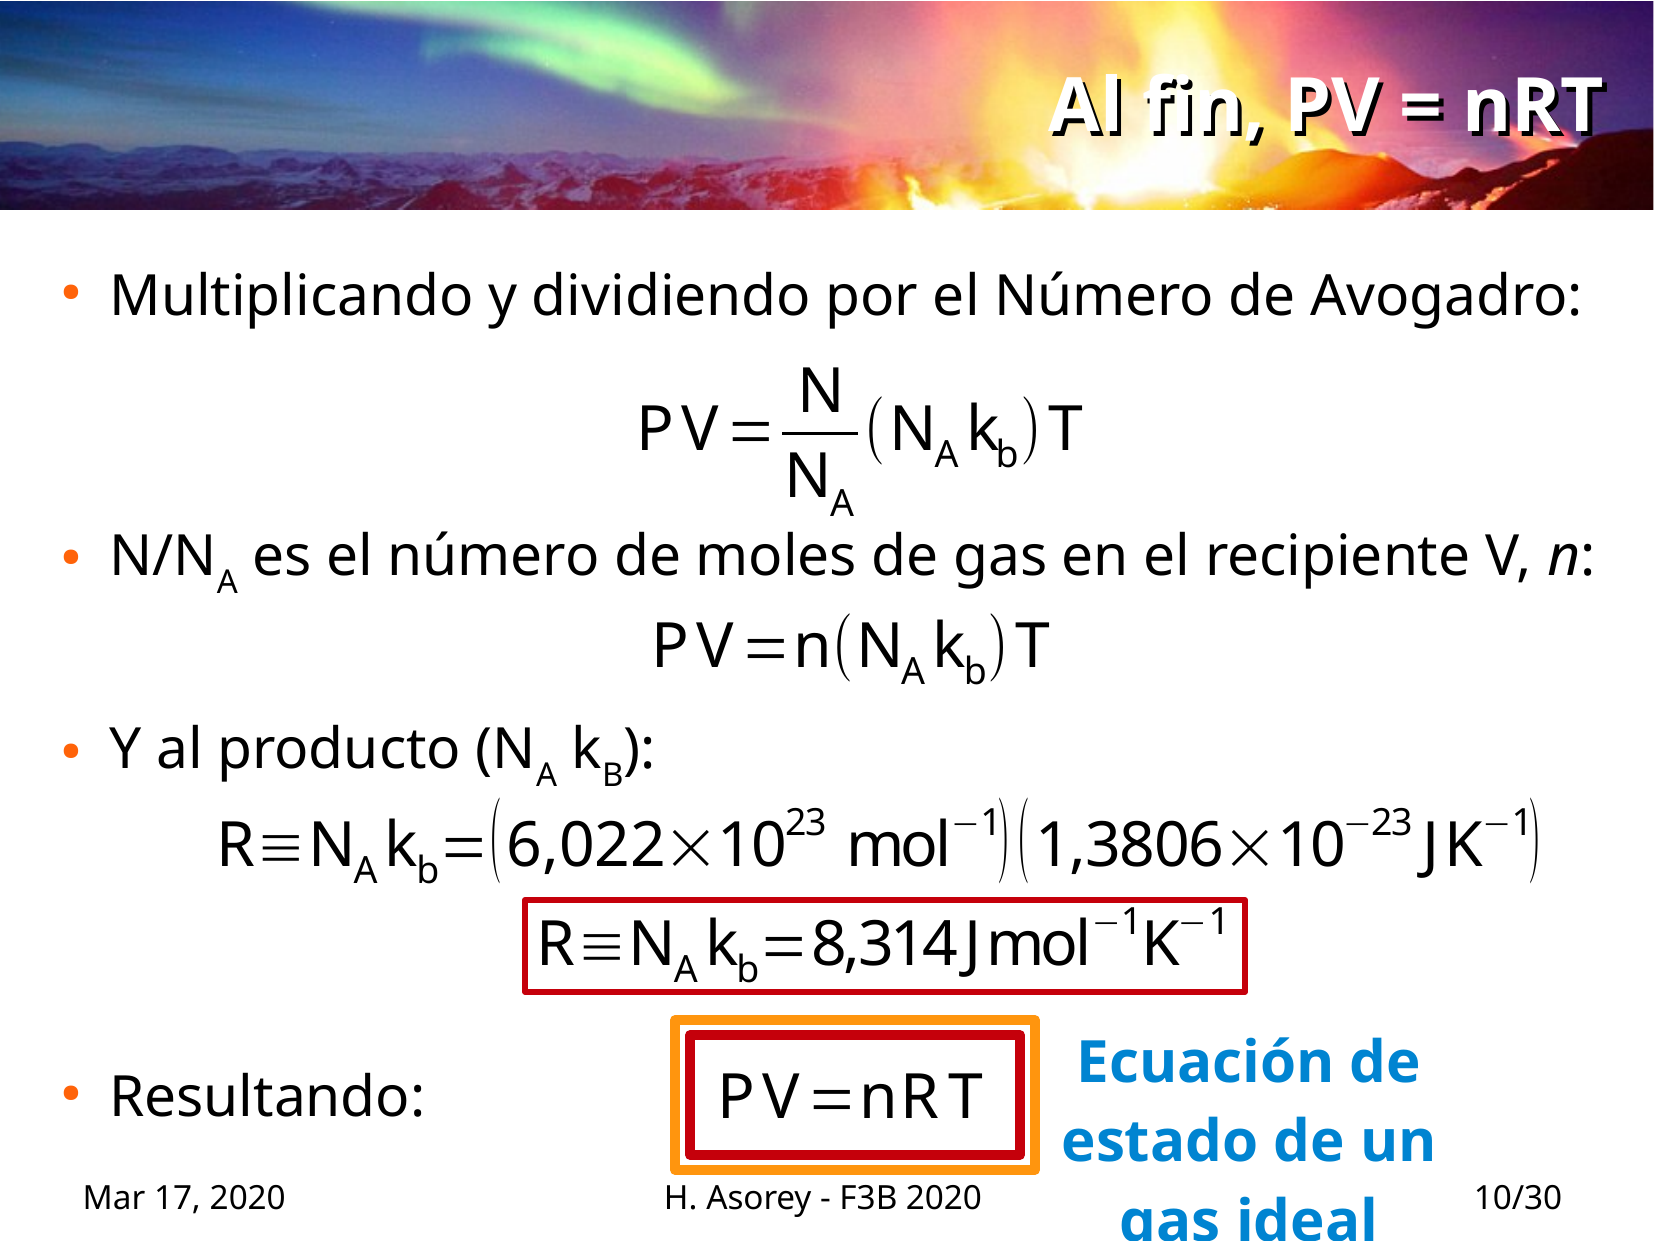

# Al fin, PV = nRT
Multiplicando y dividiendo por el Número de Avogadro:
N/NA es el número de moles de gas en el recipiente V, n:
Y al producto (NA kB):
Resultando:
Ecuación de estado de un gas ideal
Mar 17, 2020
H. Asorey - F3B 2020
10